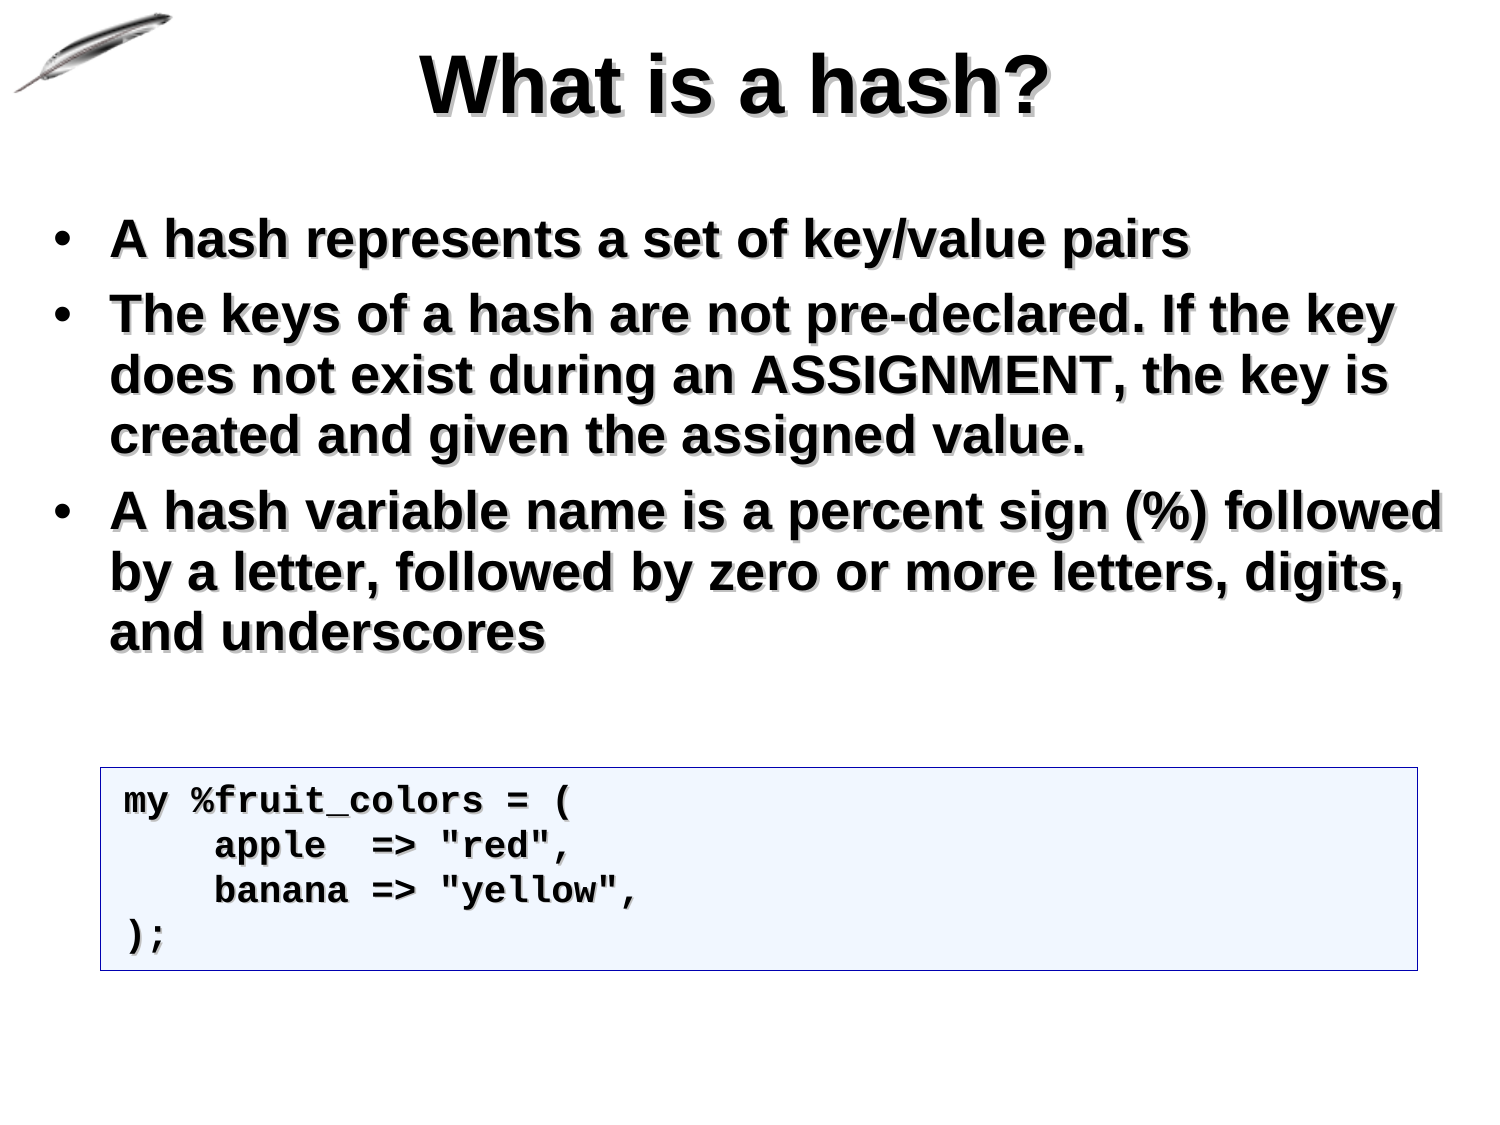

# What is a hash?
A hash represents a set of key/value pairs
The keys of a hash are not pre-declared. If the key does not exist during an ASSIGNMENT, the key is created and given the assigned value.
A hash variable name is a percent sign (%) followed by a letter, followed by zero or more letters, digits, and underscores
my %fruit_colors = (
 apple => "red",
 banana => "yellow",
);